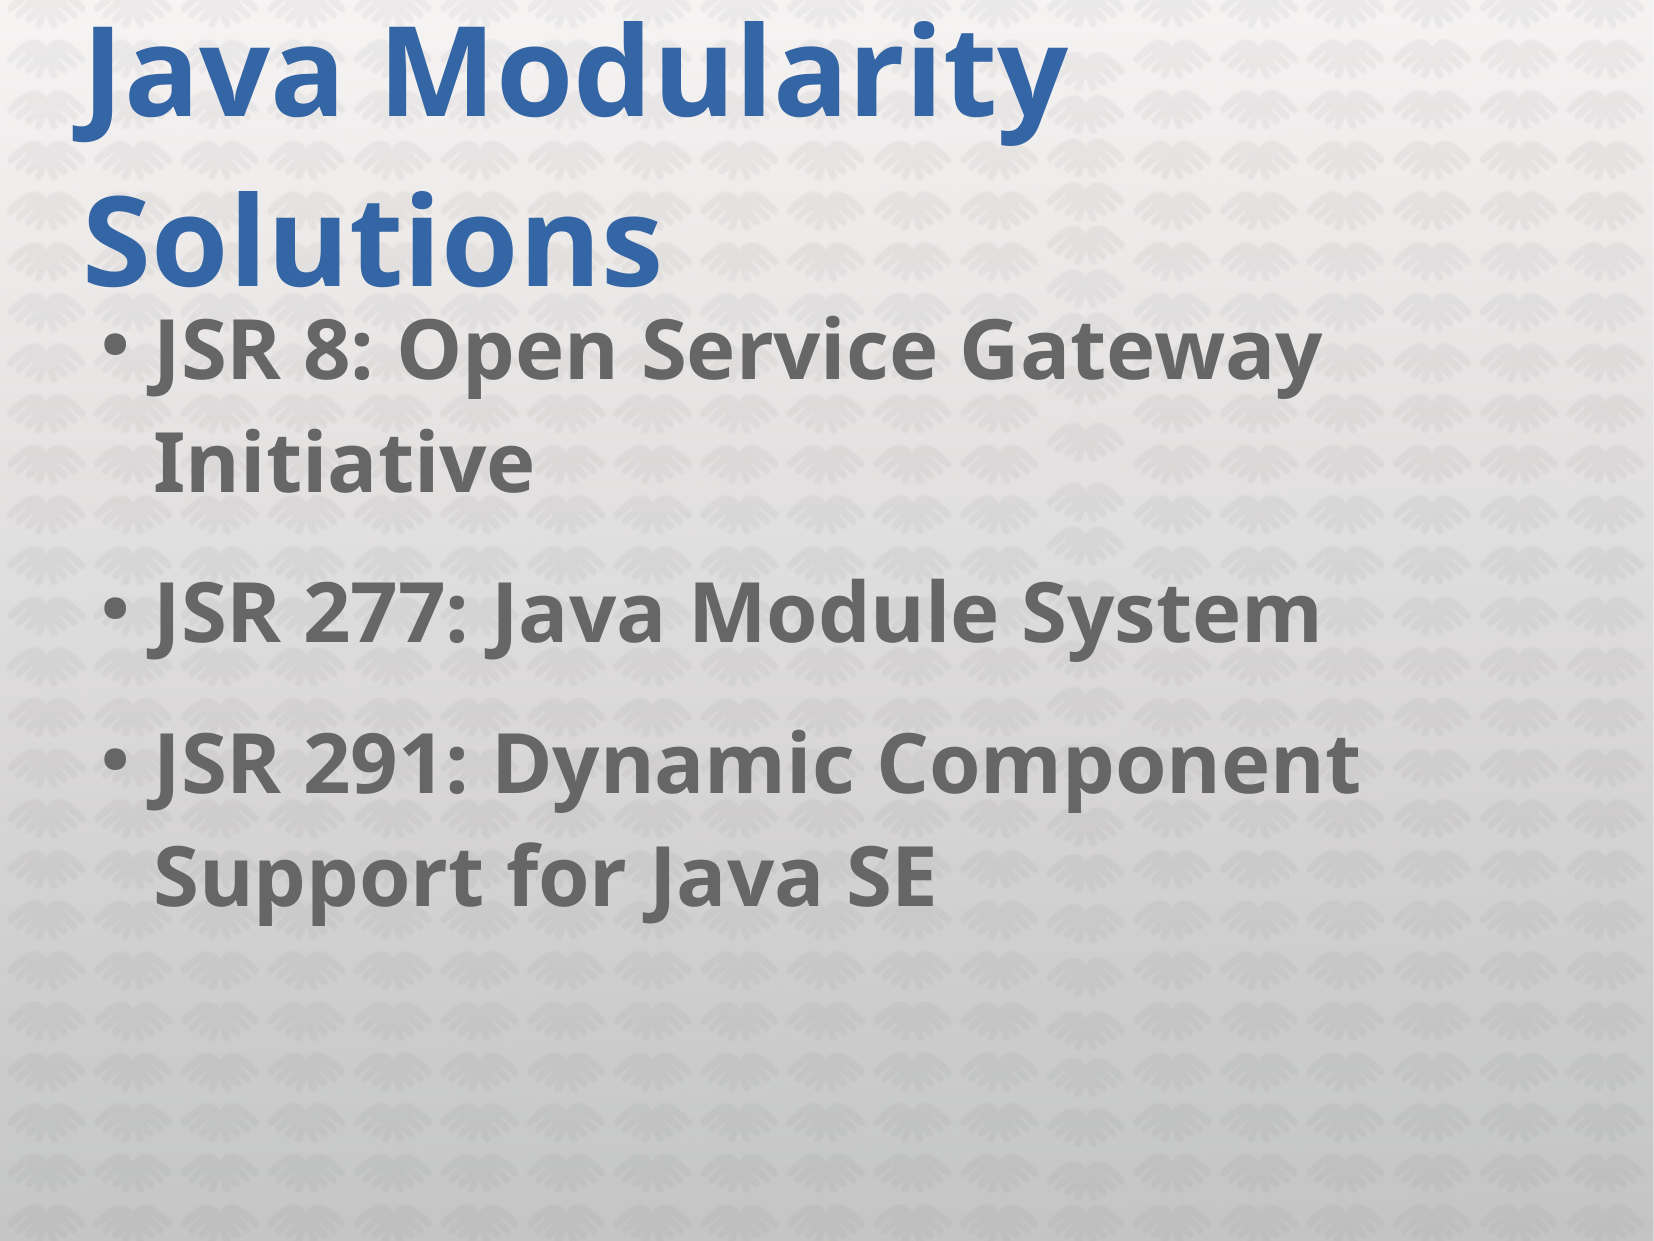

# Java Modularity Solutions
JSR 8: Open Service Gateway Initiative
JSR 277: Java Module System
JSR 291: Dynamic Component Support for Java SE